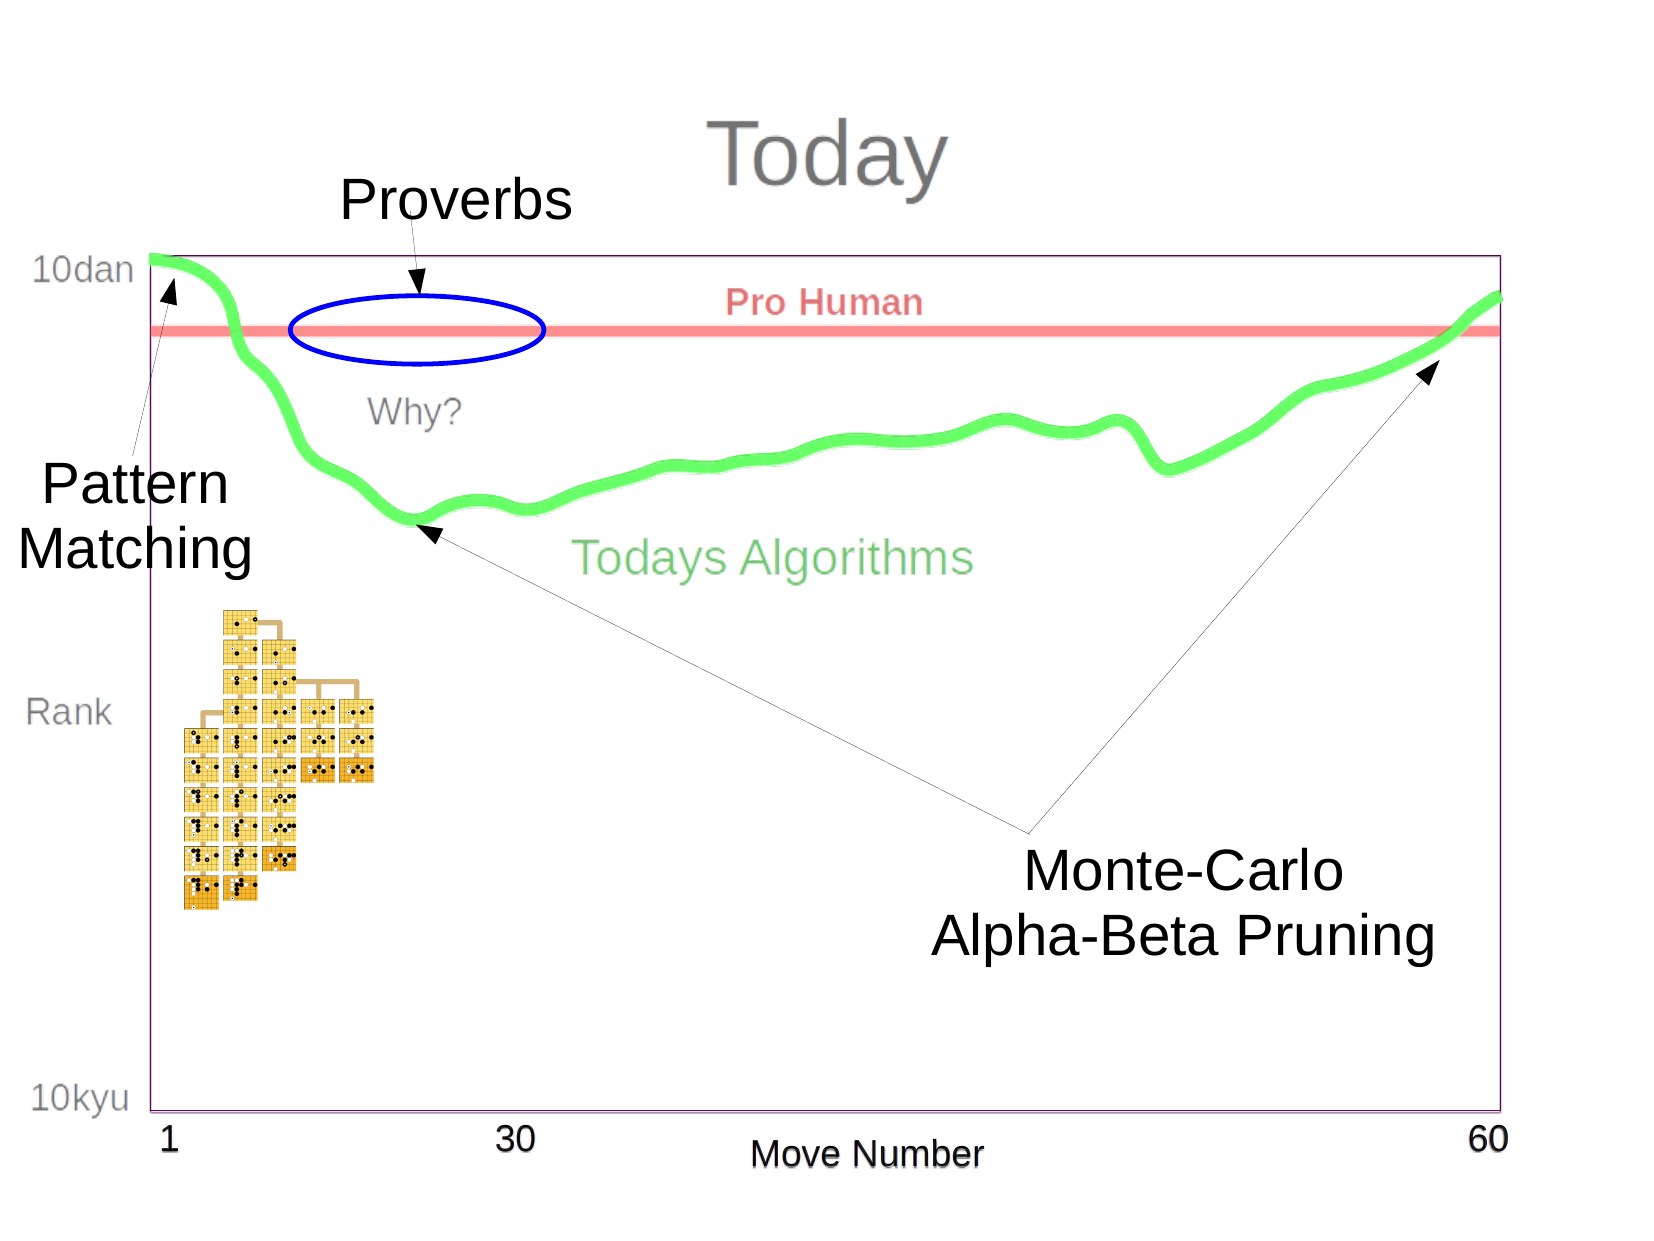

Proverbs
Pattern
Matching
Monte-Carlo
Alpha-Beta Pruning
1
30
60
Move Number